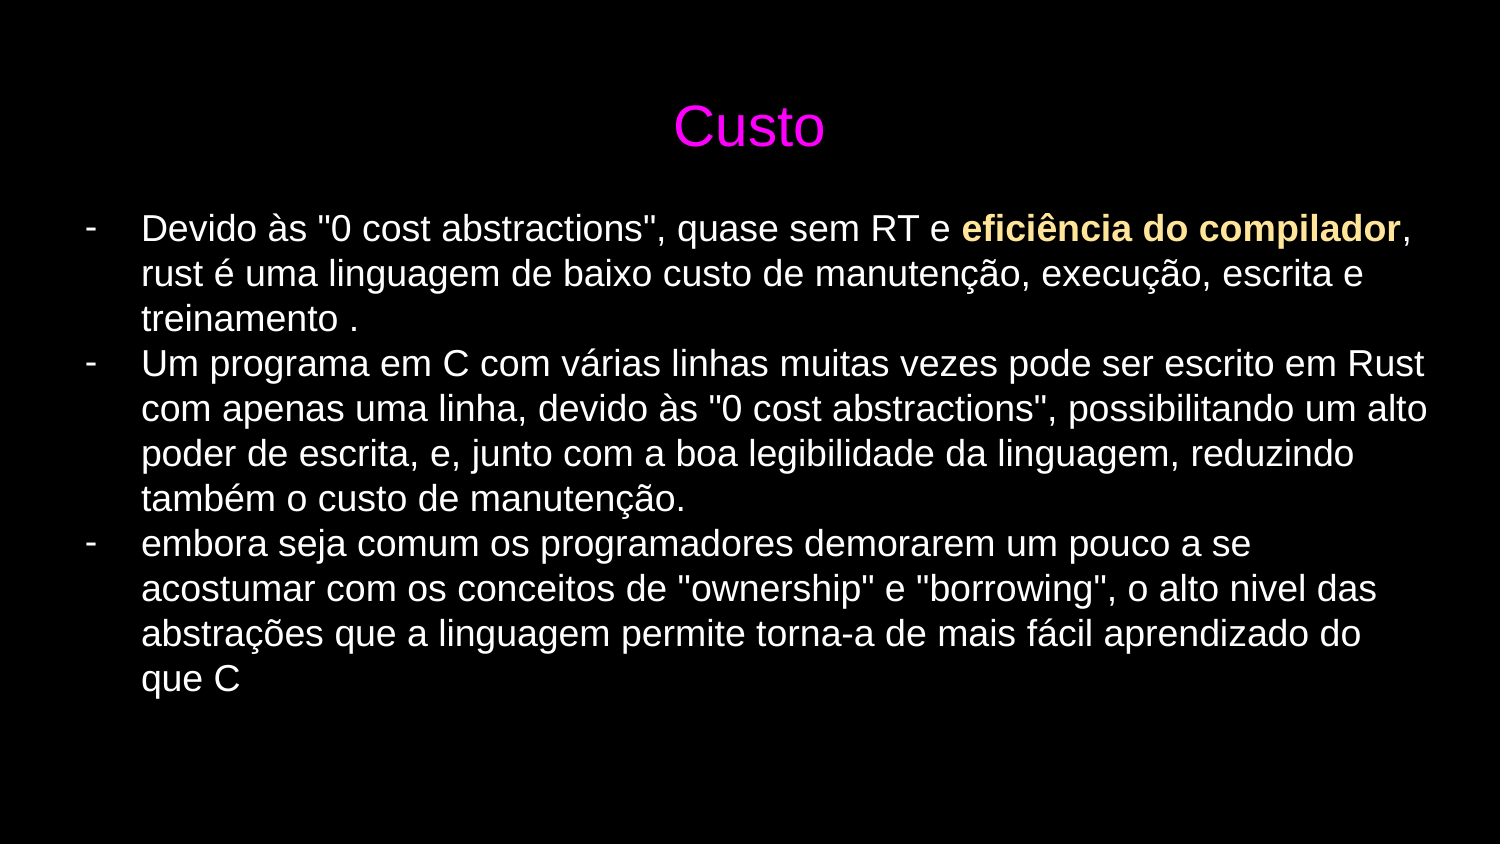

# Custo
Devido às "0 cost abstractions", quase sem RT e eficiência do compilador, rust é uma linguagem de baixo custo de manutenção, execução, escrita e treinamento .
Um programa em C com várias linhas muitas vezes pode ser escrito em Rust com apenas uma linha, devido às "0 cost abstractions", possibilitando um alto poder de escrita, e, junto com a boa legibilidade da linguagem, reduzindo também o custo de manutenção.
embora seja comum os programadores demorarem um pouco a se acostumar com os conceitos de "ownership" e "borrowing", o alto nivel das abstrações que a linguagem permite torna-a de mais fácil aprendizado do que C